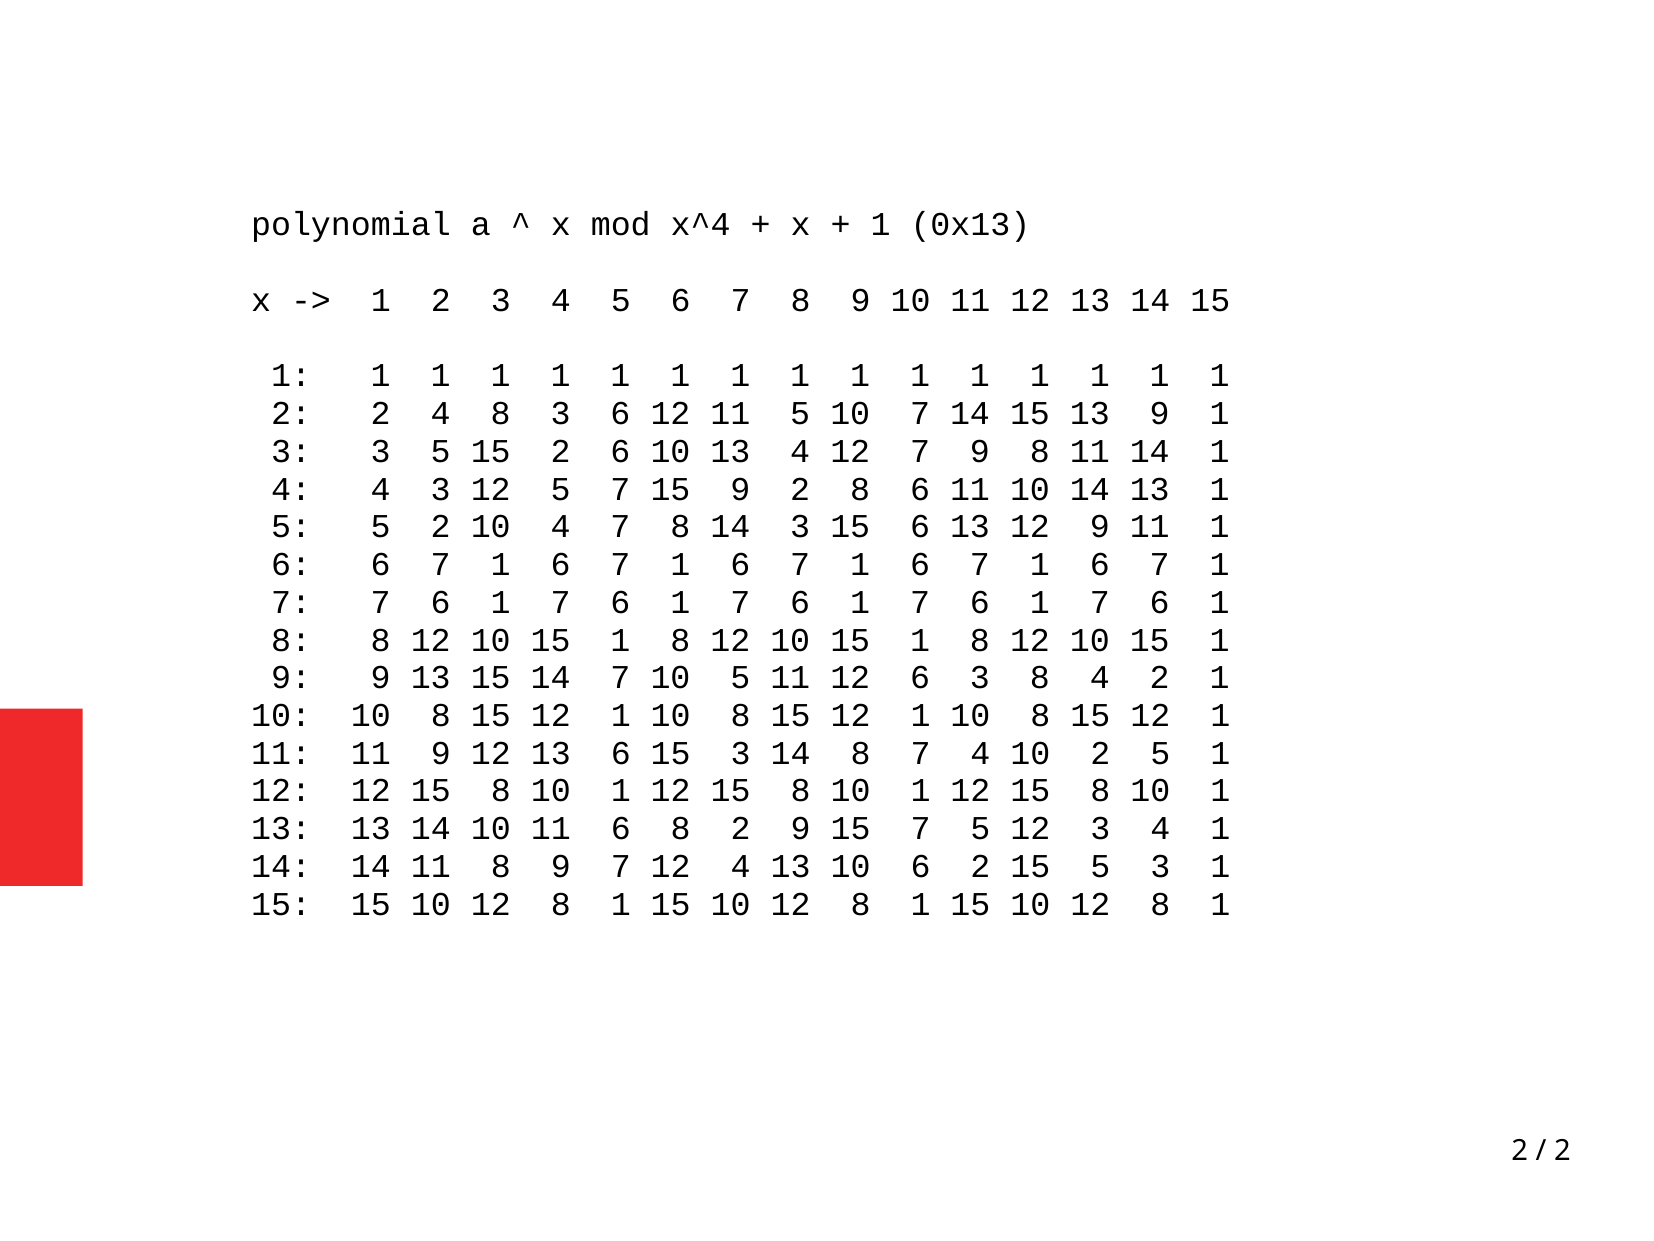

polynomial a ^ x mod x^4 + x + 1 (0x13)
x -> 1 2 3 4 5 6 7 8 9 10 11 12 13 14 15
 1: 1 1 1 1 1 1 1 1 1 1 1 1 1 1 1
 2: 2 4 8 3 6 12 11 5 10 7 14 15 13 9 1
 3: 3 5 15 2 6 10 13 4 12 7 9 8 11 14 1
 4: 4 3 12 5 7 15 9 2 8 6 11 10 14 13 1
 5: 5 2 10 4 7 8 14 3 15 6 13 12 9 11 1
 6: 6 7 1 6 7 1 6 7 1 6 7 1 6 7 1
 7: 7 6 1 7 6 1 7 6 1 7 6 1 7 6 1
 8: 8 12 10 15 1 8 12 10 15 1 8 12 10 15 1
 9: 9 13 15 14 7 10 5 11 12 6 3 8 4 2 1
10: 10 8 15 12 1 10 8 15 12 1 10 8 15 12 1
11: 11 9 12 13 6 15 3 14 8 7 4 10 2 5 1
12: 12 15 8 10 1 12 15 8 10 1 12 15 8 10 1
13: 13 14 10 11 6 8 2 9 15 7 5 12 3 4 1
14: 14 11 8 9 7 12 4 13 10 6 2 15 5 3 1
15: 15 10 12 8 1 15 10 12 8 1 15 10 12 8 1
2